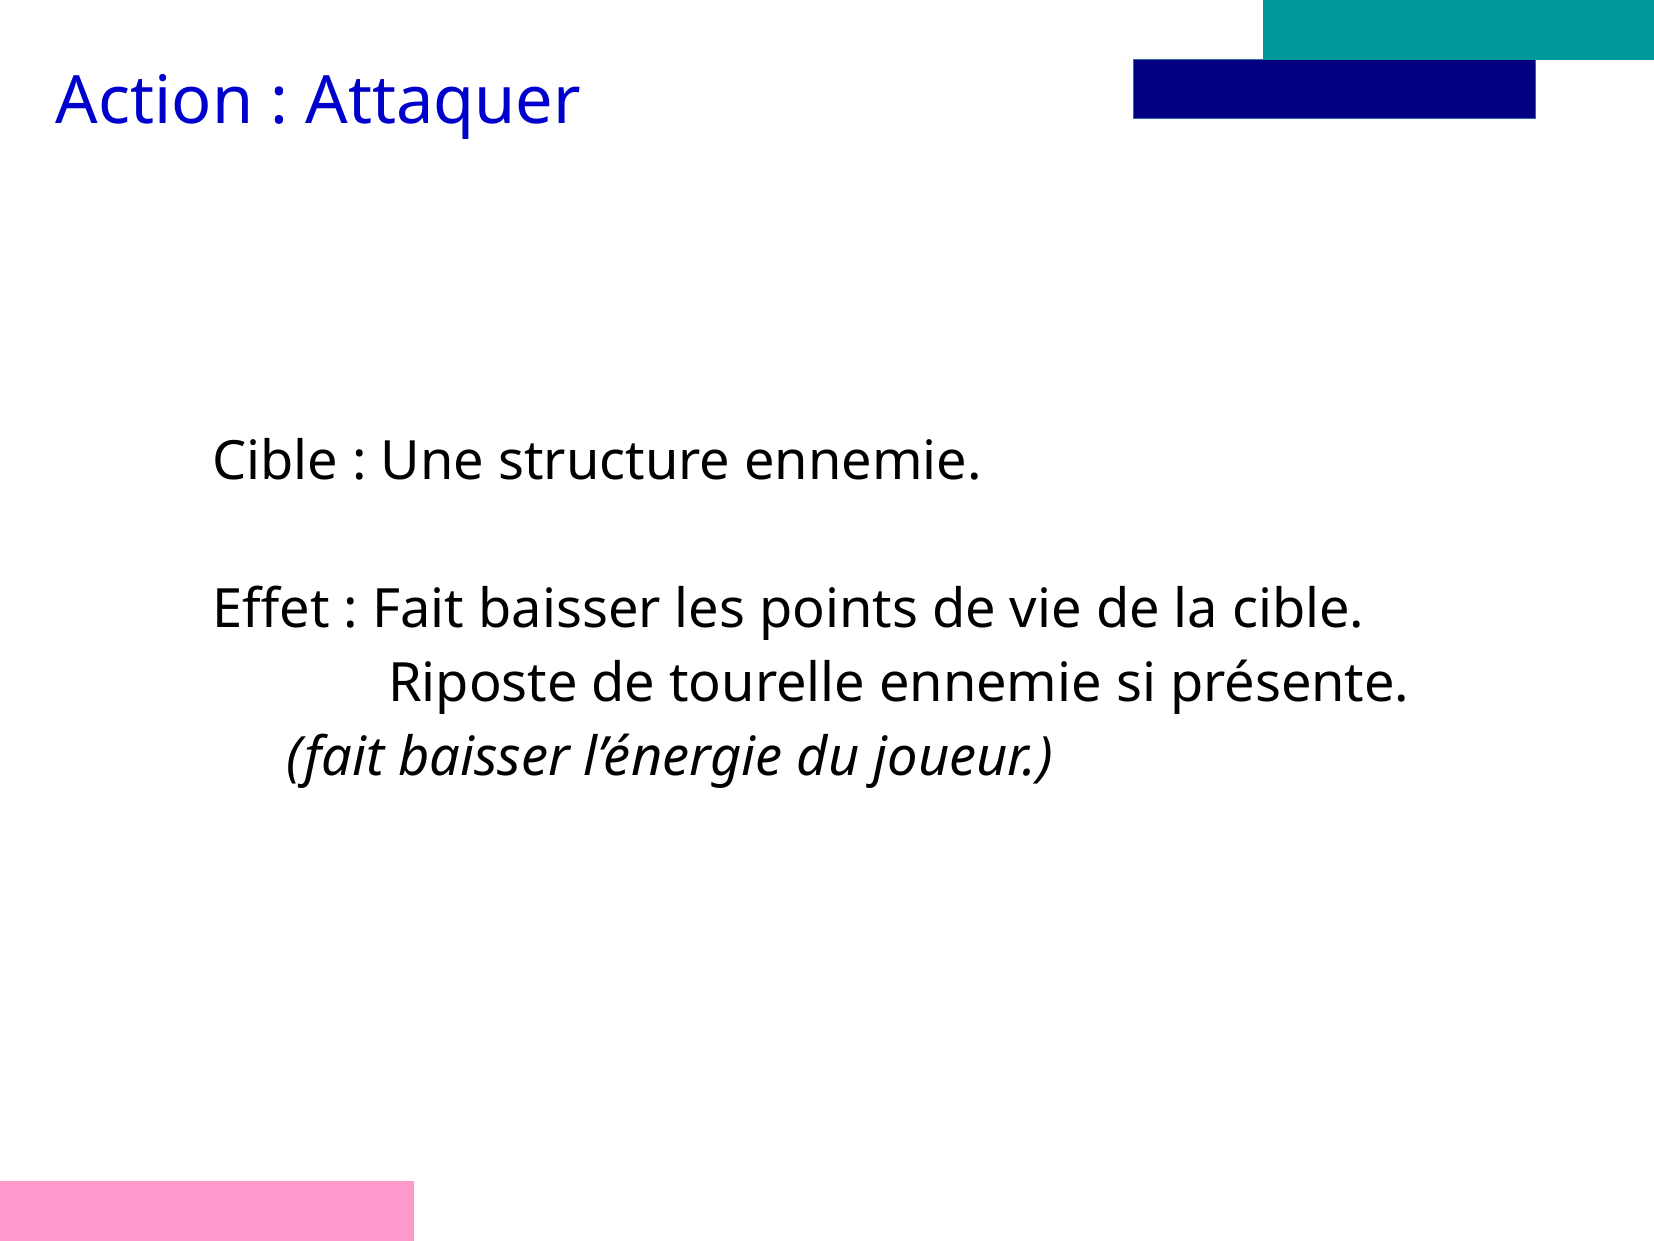

# Action : Attaquer
Cible : Une structure ennemie.
Effet : Fait baisser les points de vie de la cible.
		 Riposte de tourelle ennemie si présente. 					(fait baisser l’énergie du joueur.)